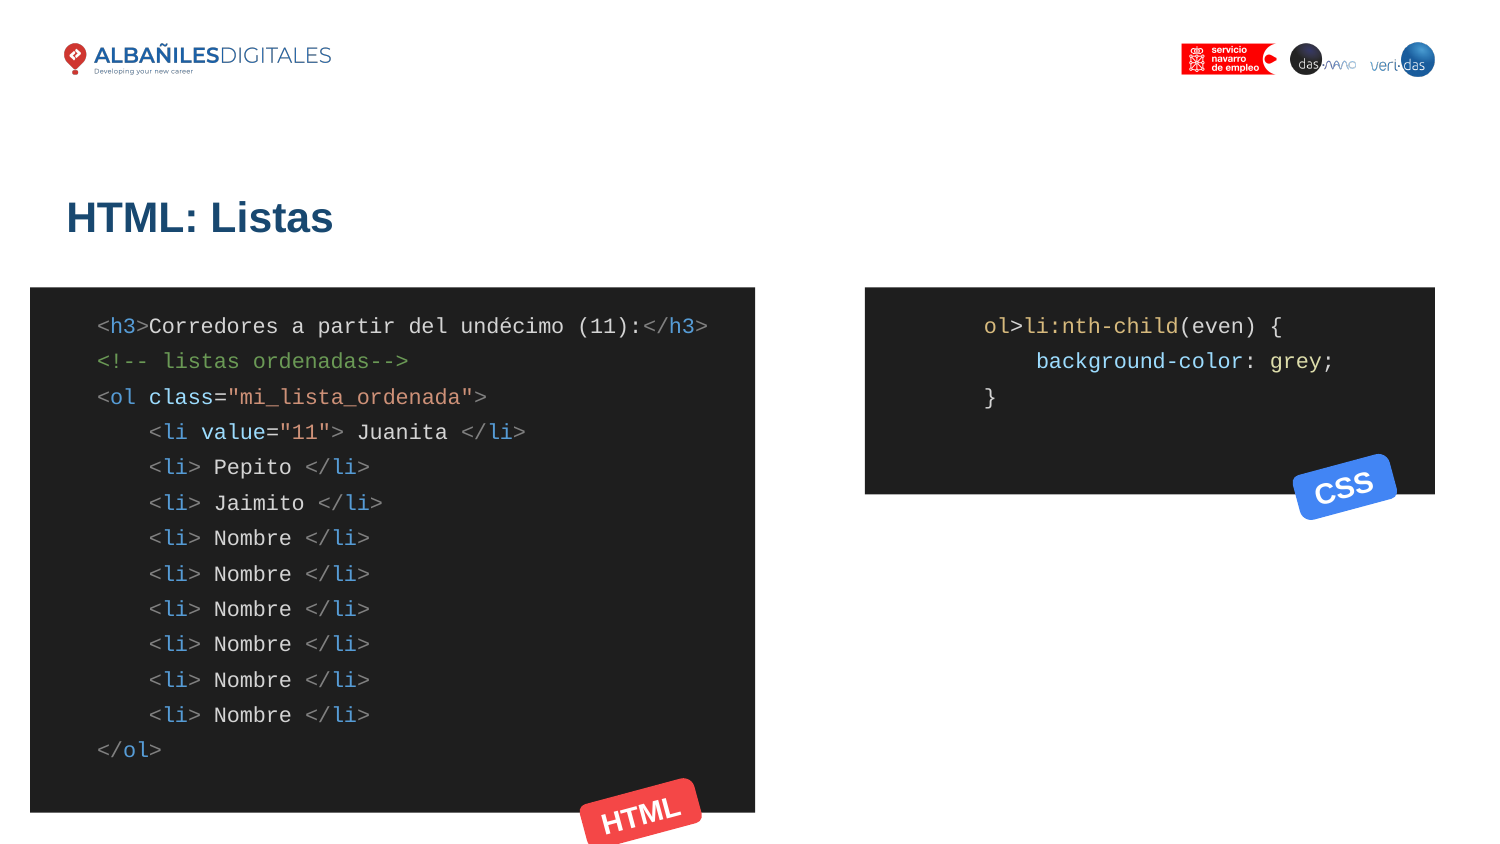

HTML: Listas
 <h3>Corredores a partir del undécimo (11):</h3>
 <!-- listas ordenadas-->
 <ol class="mi_lista_ordenada">
 <li value="11"> Juanita </li>
 <li> Pepito </li>
 <li> Jaimito </li>
 <li> Nombre </li>
 <li> Nombre </li>
 <li> Nombre </li>
 <li> Nombre </li>
 <li> Nombre </li>
 <li> Nombre </li>
 </ol>
 ol>li:nth-child(even) {
 background-color: grey;
 }
CSS
HTML